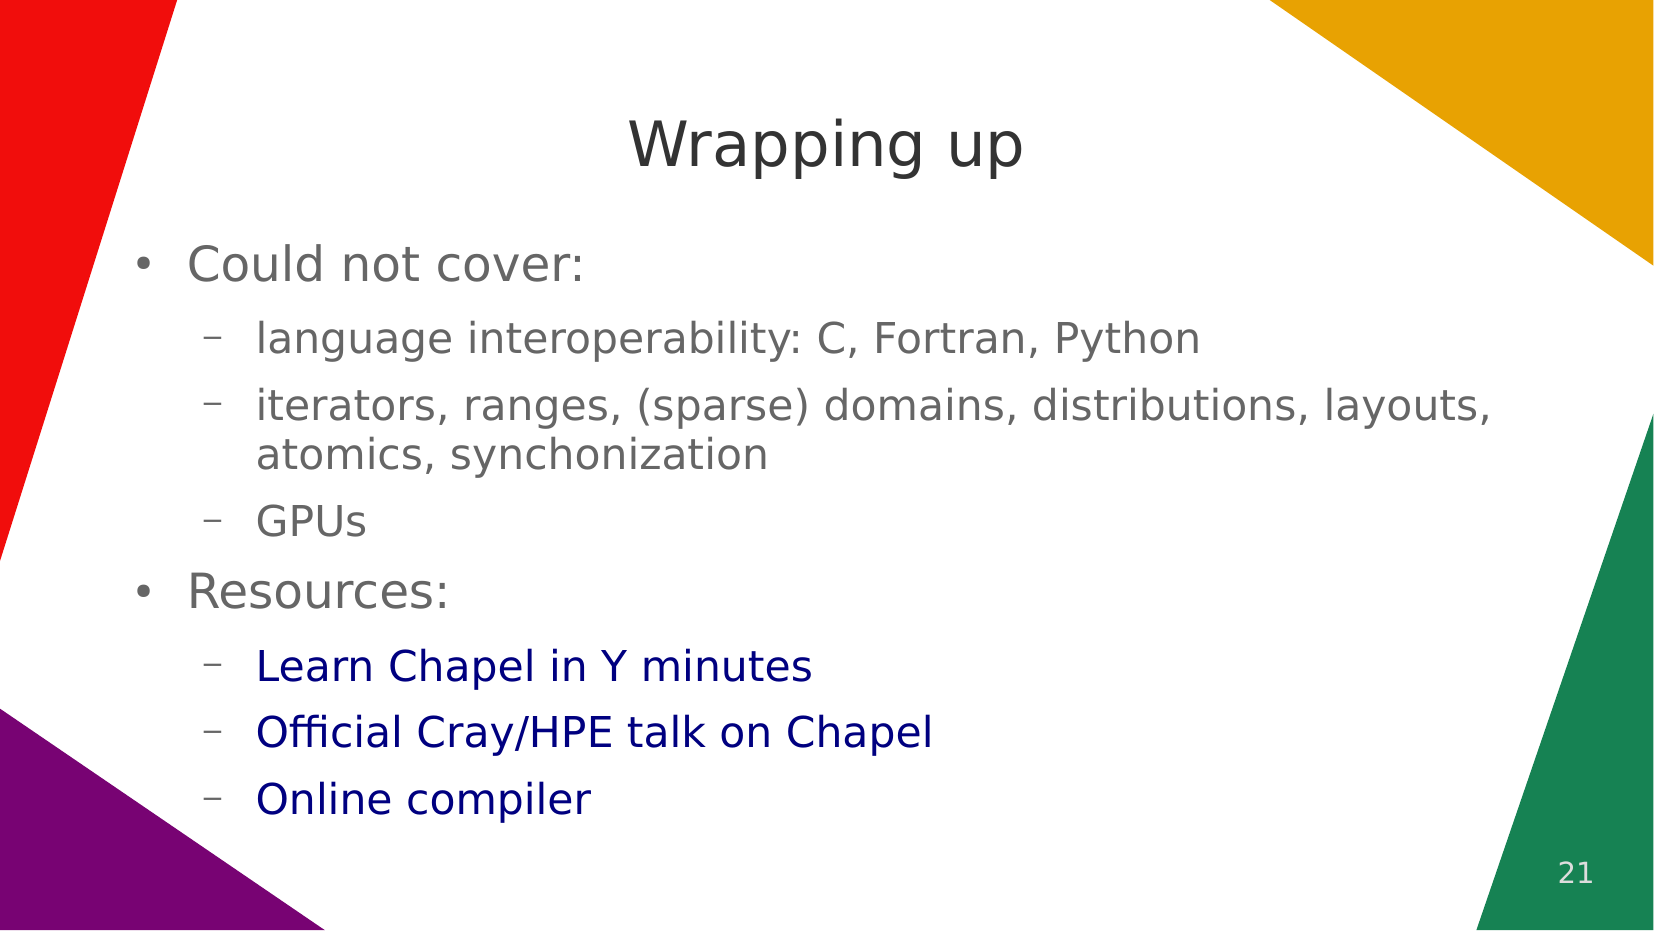

# Wrapping up
Could not cover:
language interoperability: C, Fortran, Python
iterators, ranges, (sparse) domains, distributions, layouts, atomics, synchonization
GPUs
Resources:
Learn Chapel in Y minutes
Official Cray/HPE talk on Chapel
Online compiler
21